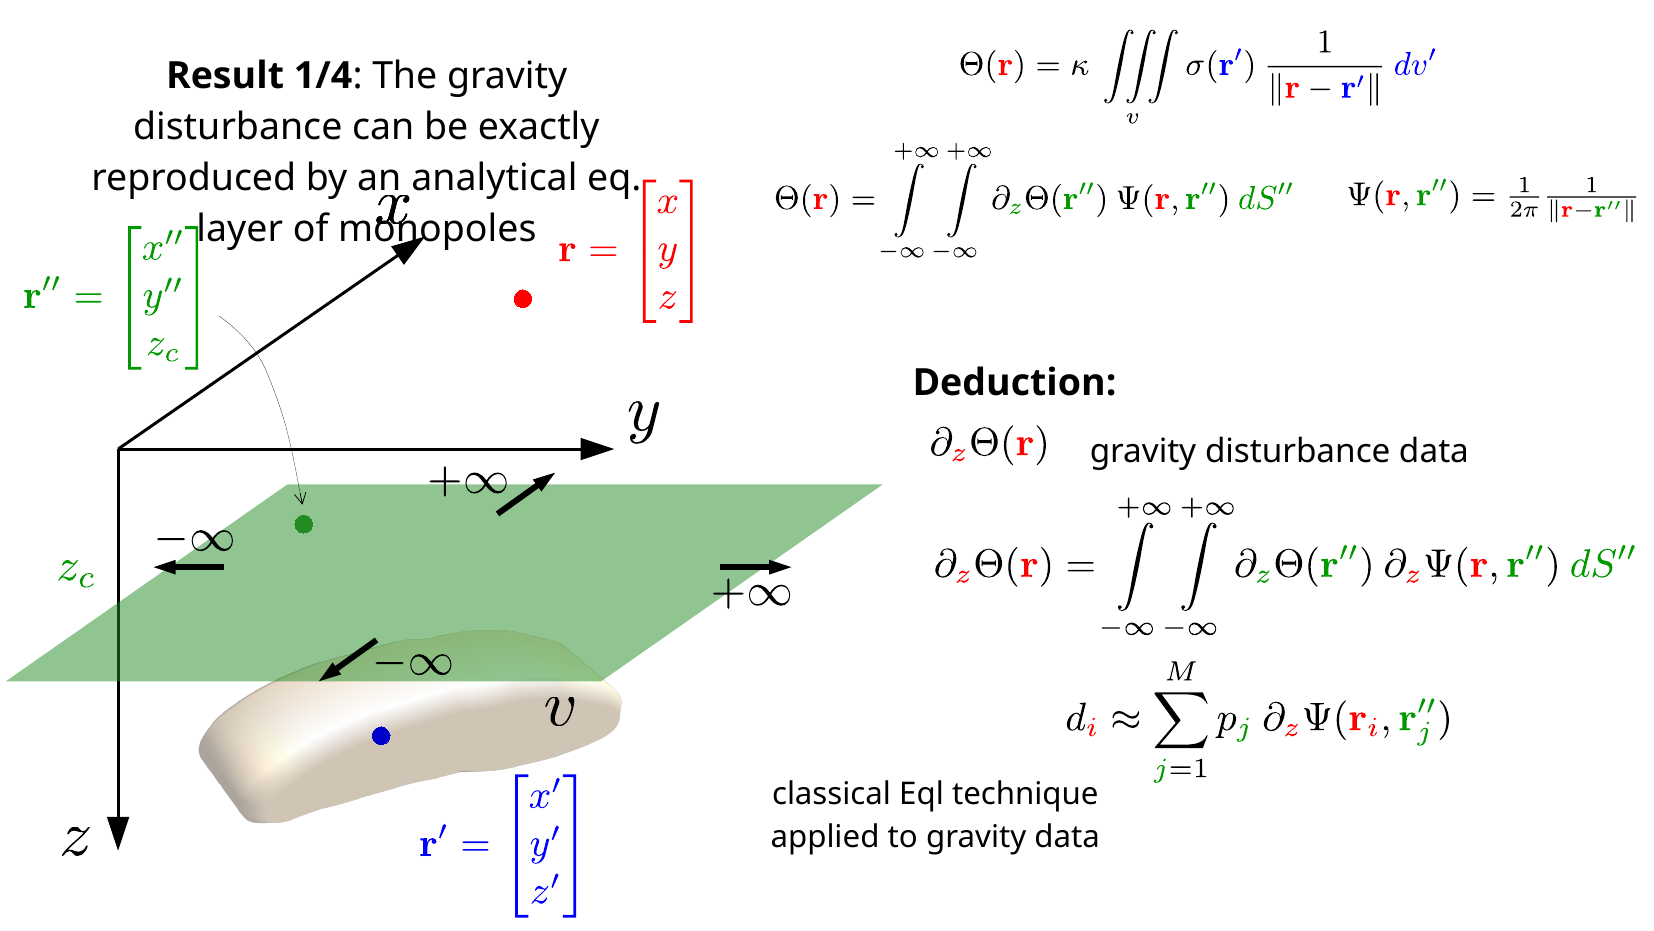

Result 1/4: The gravity disturbance can be exactly reproduced by an analytical eq. layer of monopoles
Deduction:
gravity disturbance data
classical Eql technique applied to gravity data